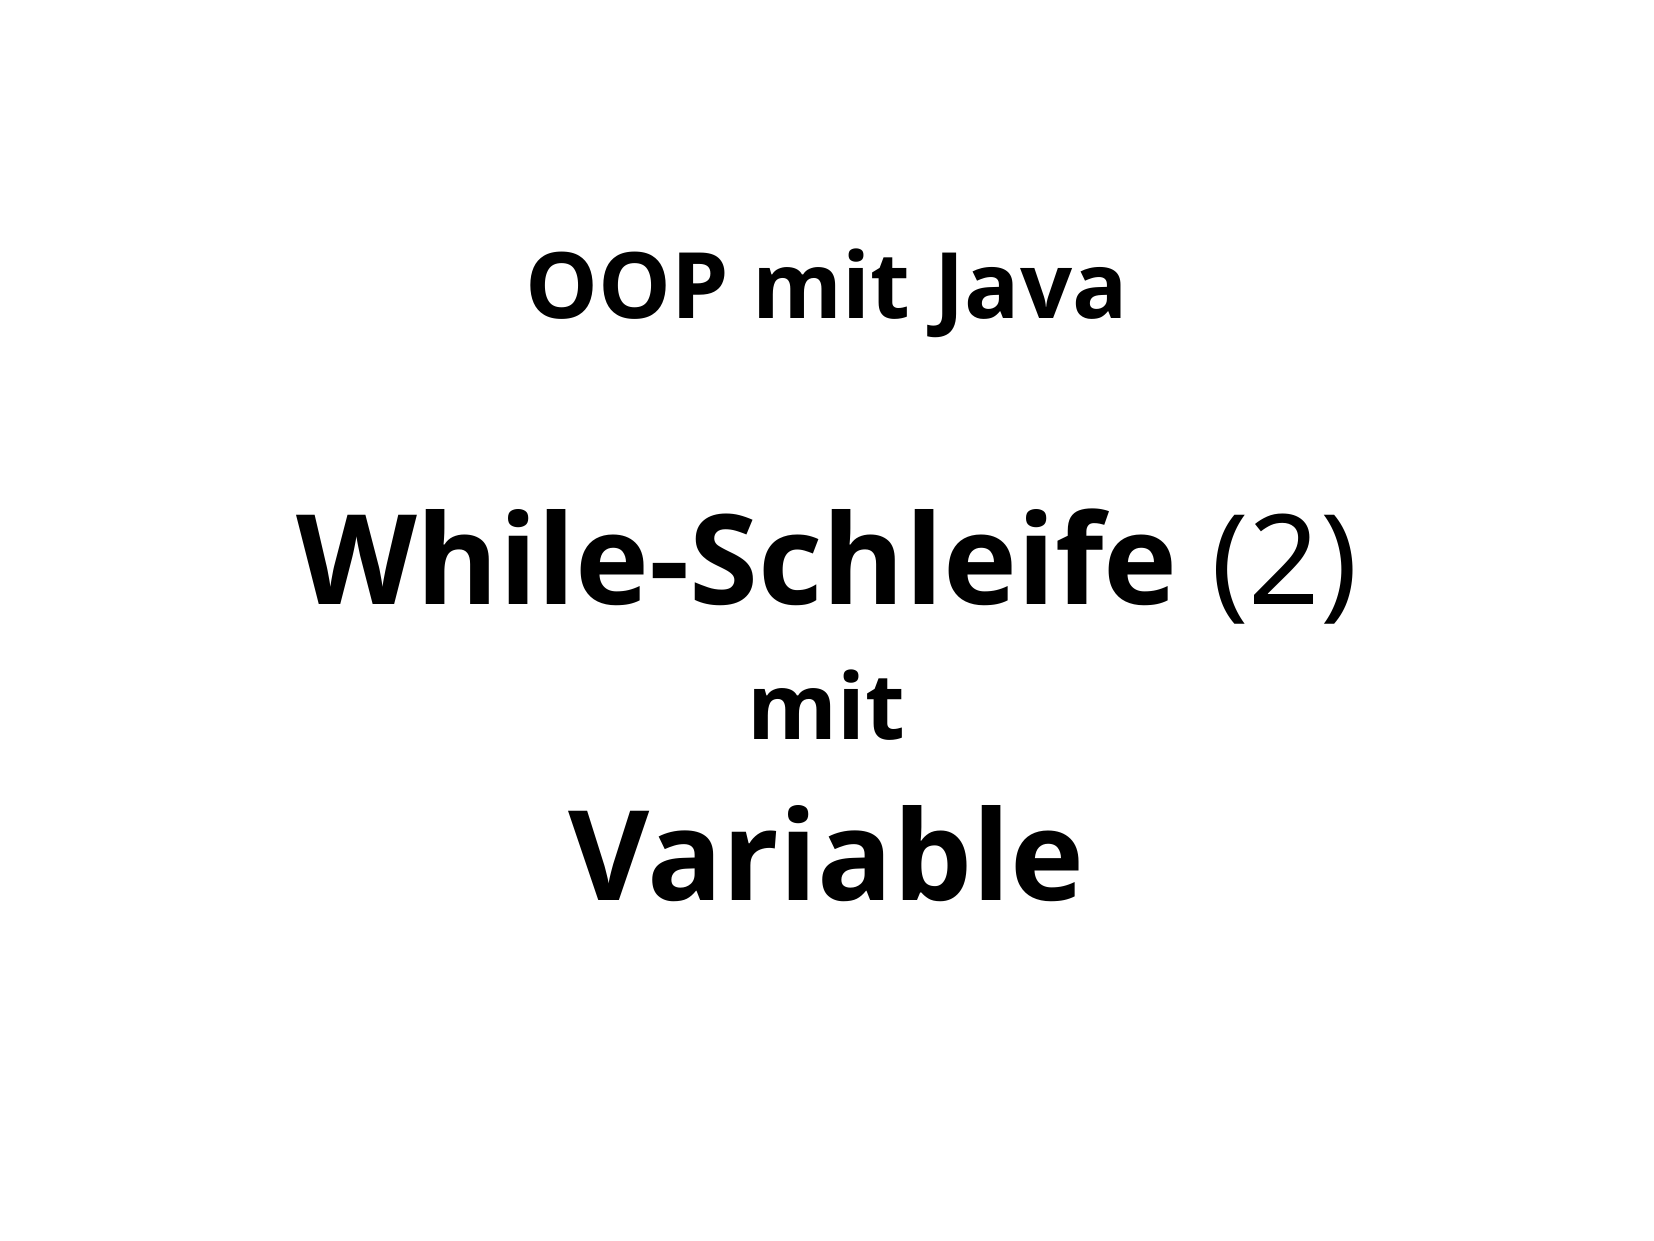

# OOP mit Java
While-Schleife (2)
mit
Variable